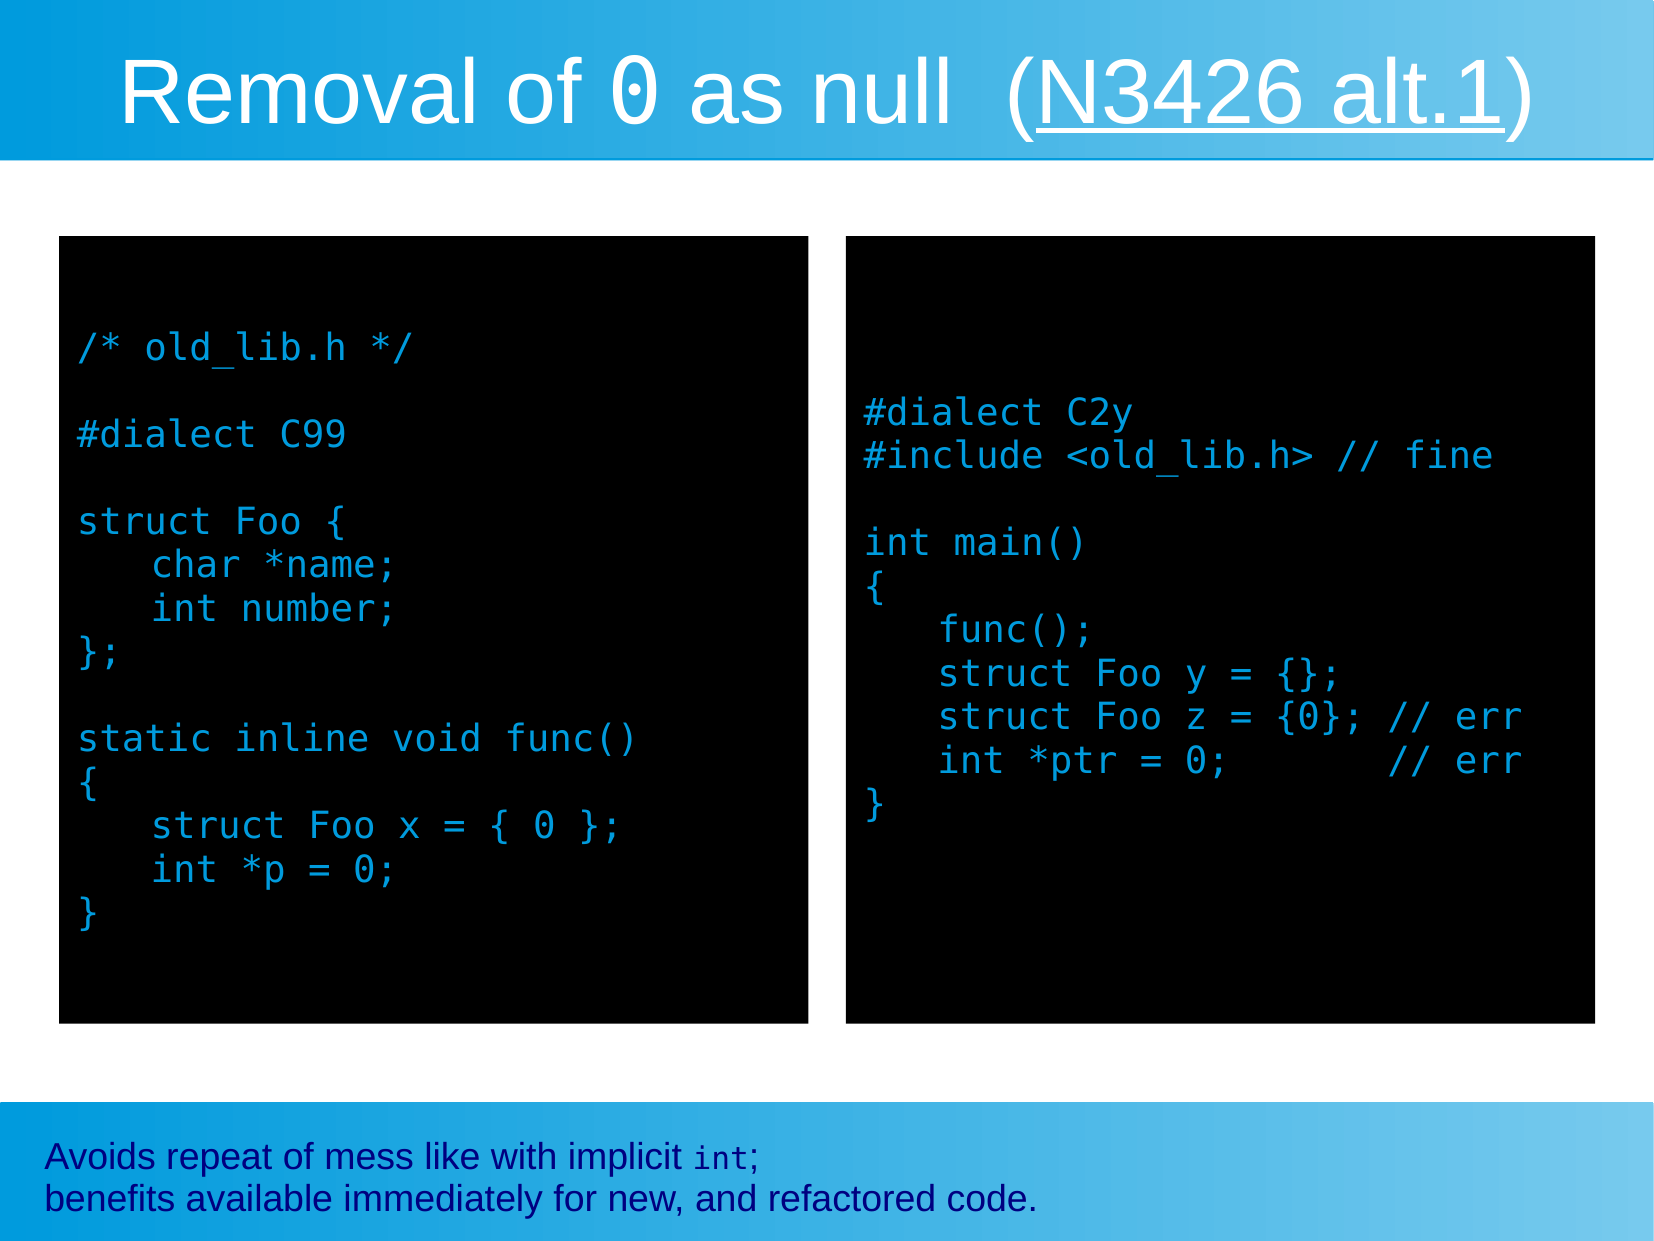

# Removal of 0 as null (N3426 alt.1)
/* old_lib.h */
#dialect C99
struct Foo {
	char *name;
	int number;
};
static inline void func()
{
	struct Foo x = { 0 };
	int *p = 0;
}
#dialect C2y
#include <old_lib.h> // fine
int main()
{
	func();
	struct Foo y = {};
	struct Foo z = {0}; // err
	int *ptr = 0; // err
}
Avoids repeat of mess like with implicit int;
benefits available immediately for new, and refactored code.